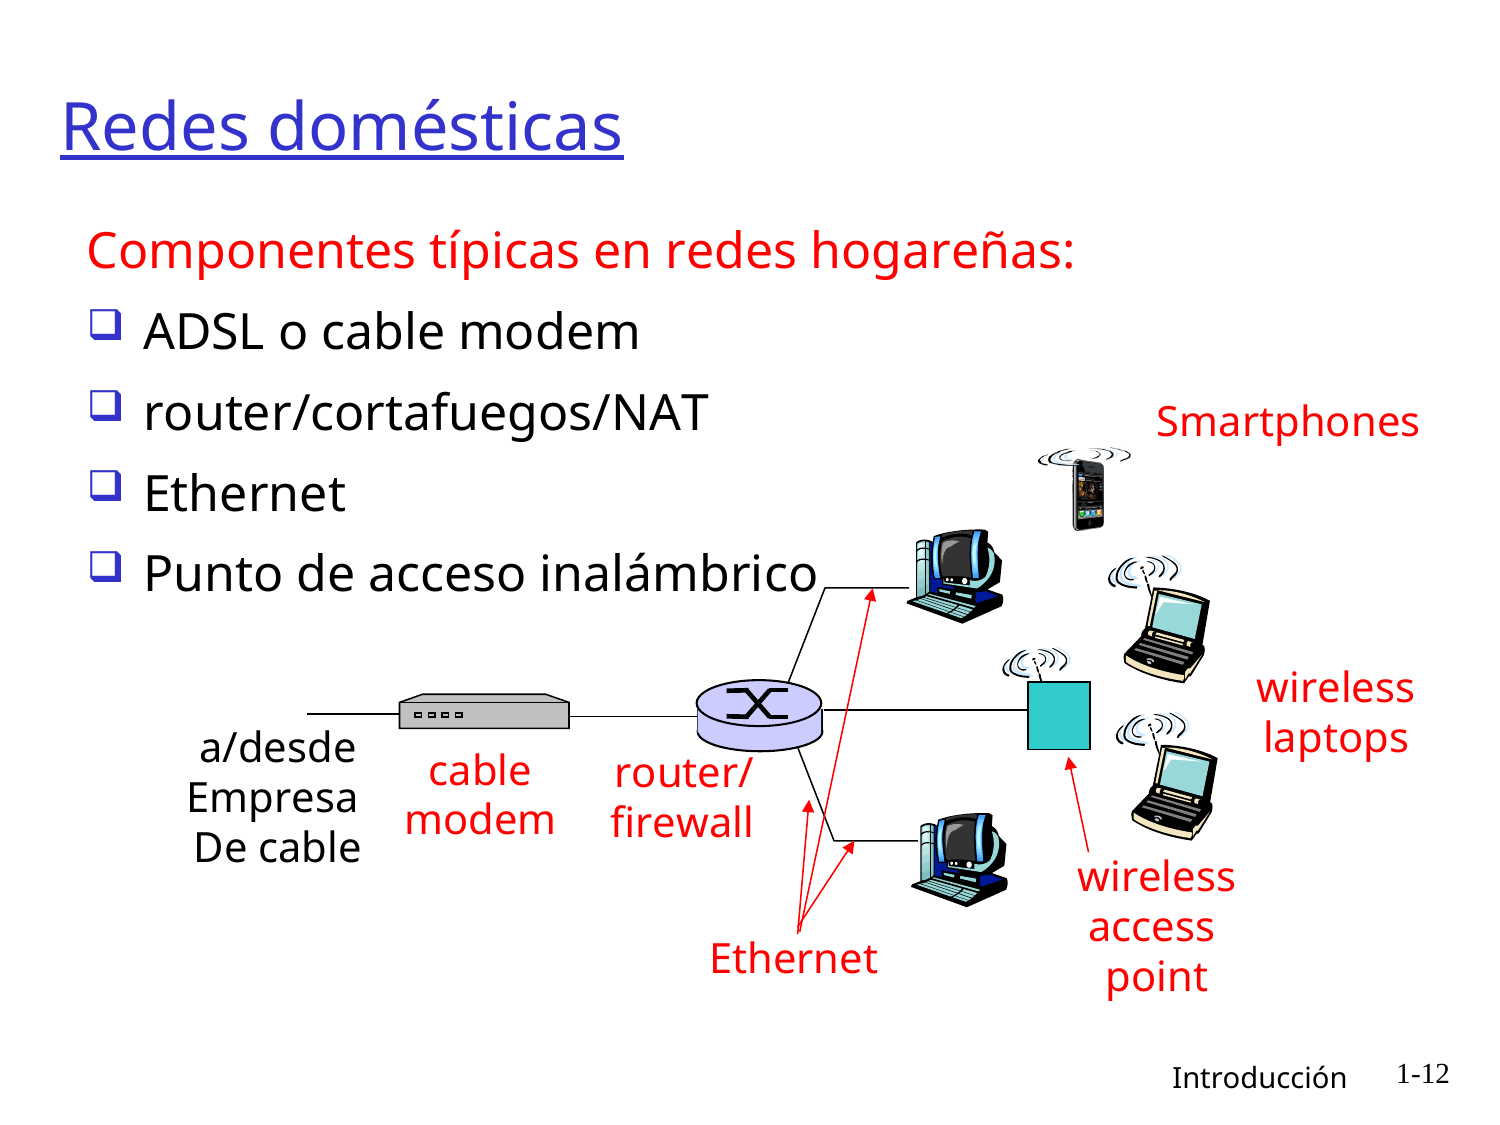

# Redes domésticas
Componentes típicas en redes hogareñas:
ADSL o cable modem
router/cortafuegos/NAT
Ethernet
Punto de acceso inalámbrico
Smartphones
wireless
laptops
a/desde
Empresa
De cable
cable
modem
router/
firewall
wireless
access
point
Ethernet
ELO322
Introducción
12